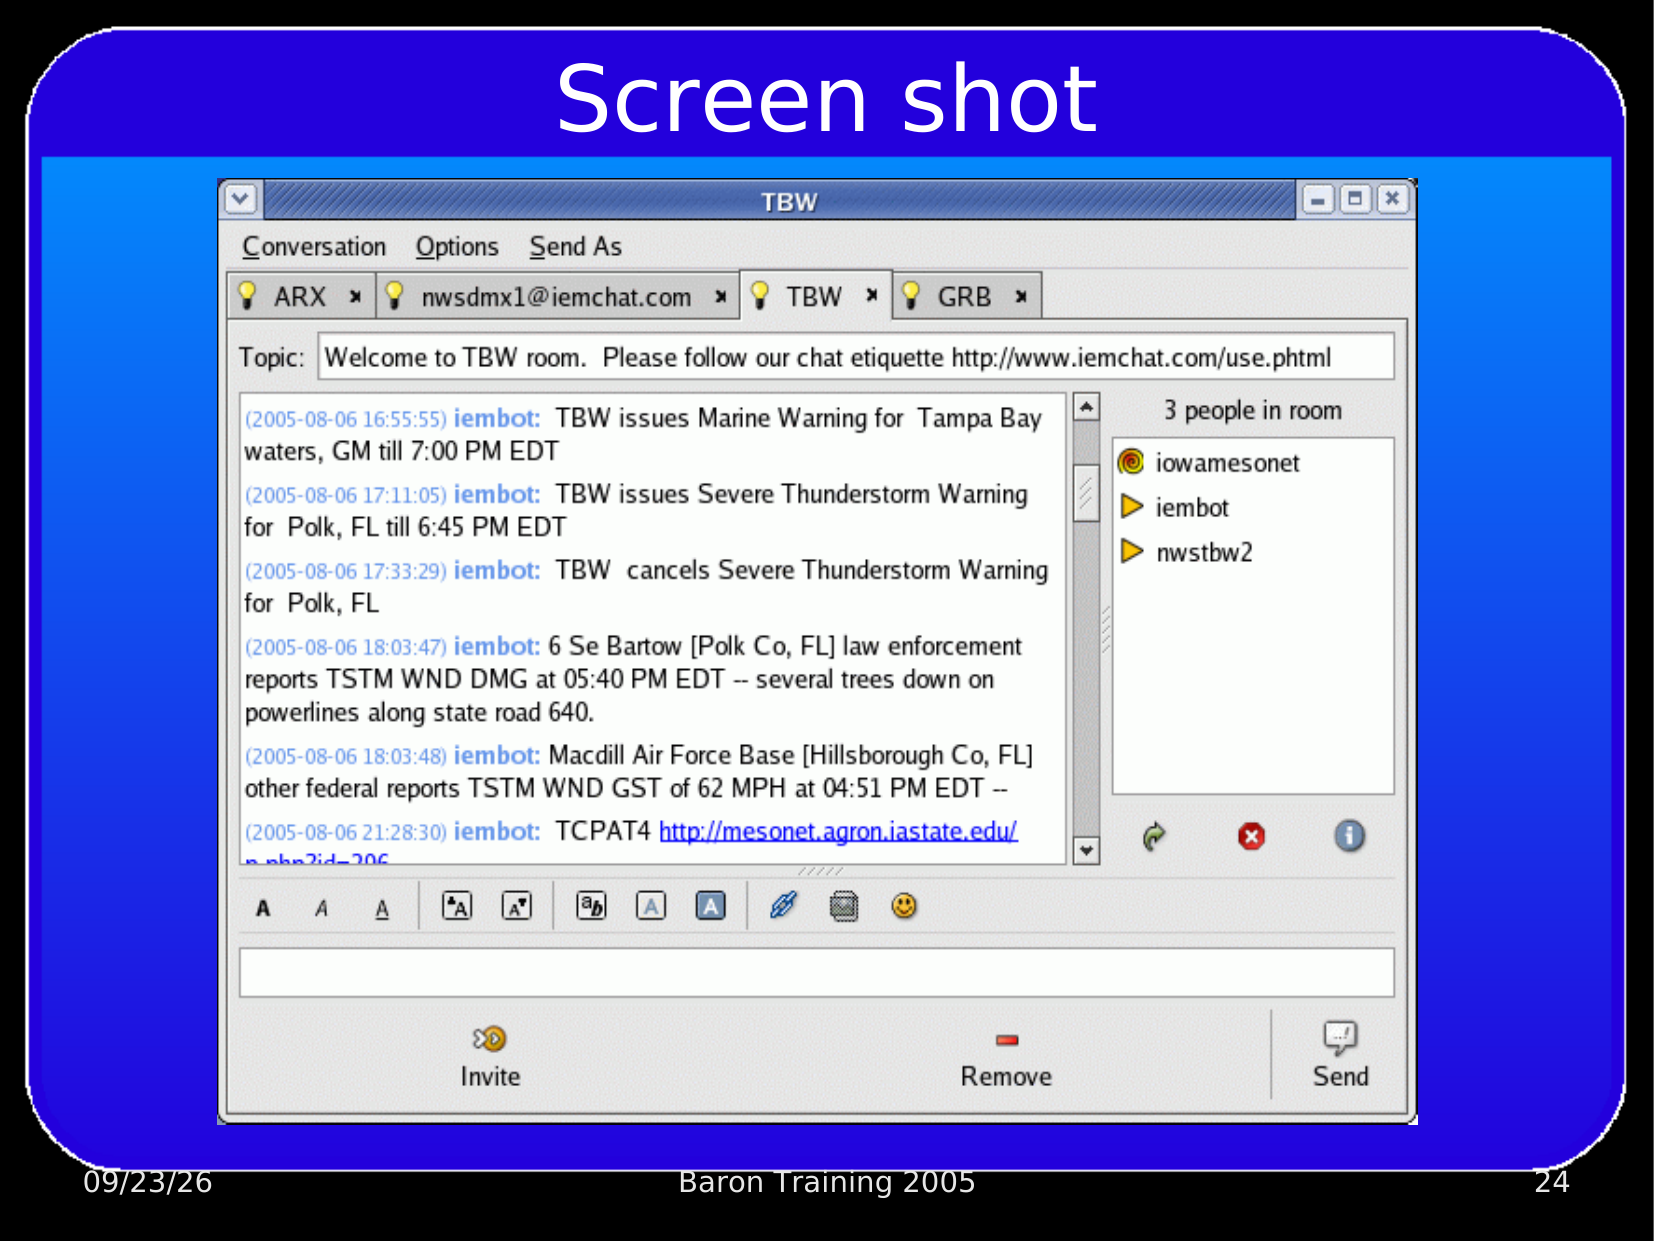

# Screen shot
Baron Training 2005
24